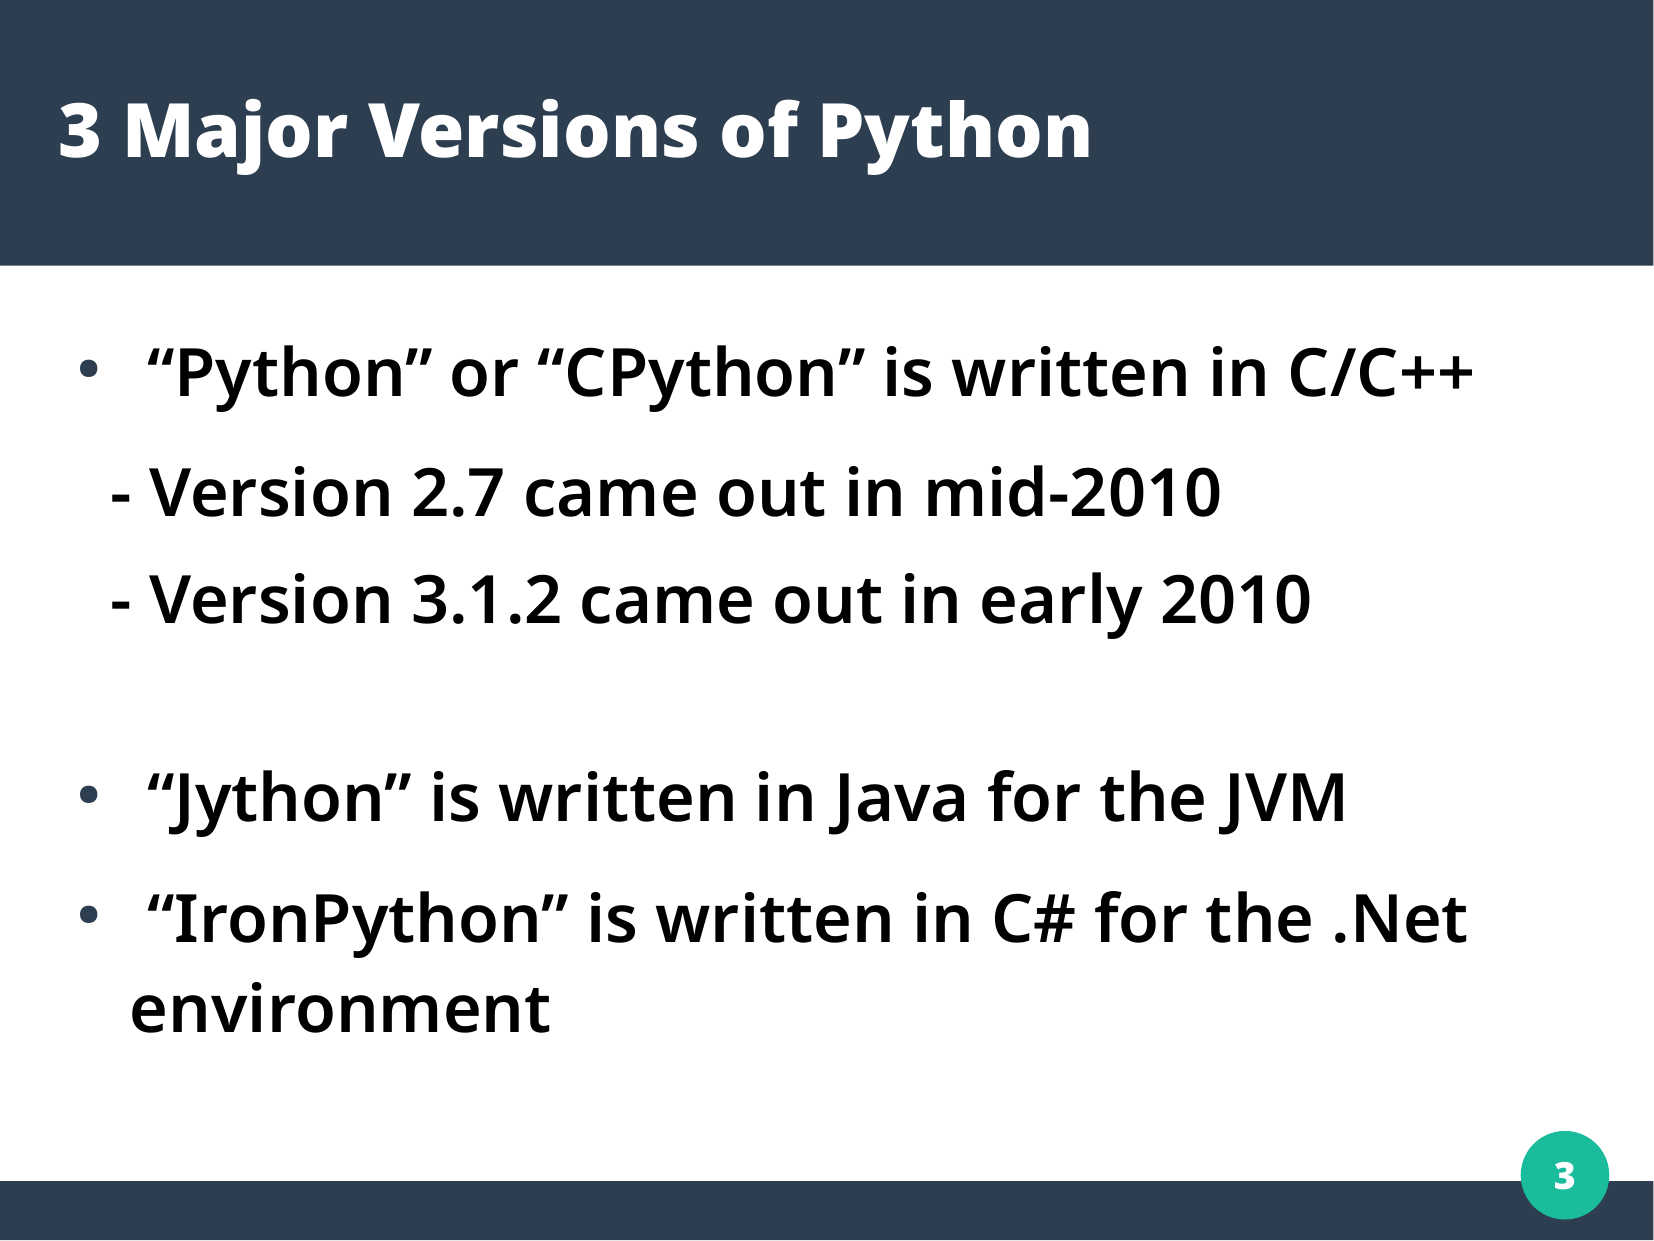

# 3 Major Versions of Python
 “Python” or “CPython” is written in C/C++
 - Version 2.7 came out in mid-2010
 - Version 3.1.2 came out in early 2010
 “Jython” is written in Java for the JVM
 “IronPython” is written in C# for the .Net environment
3